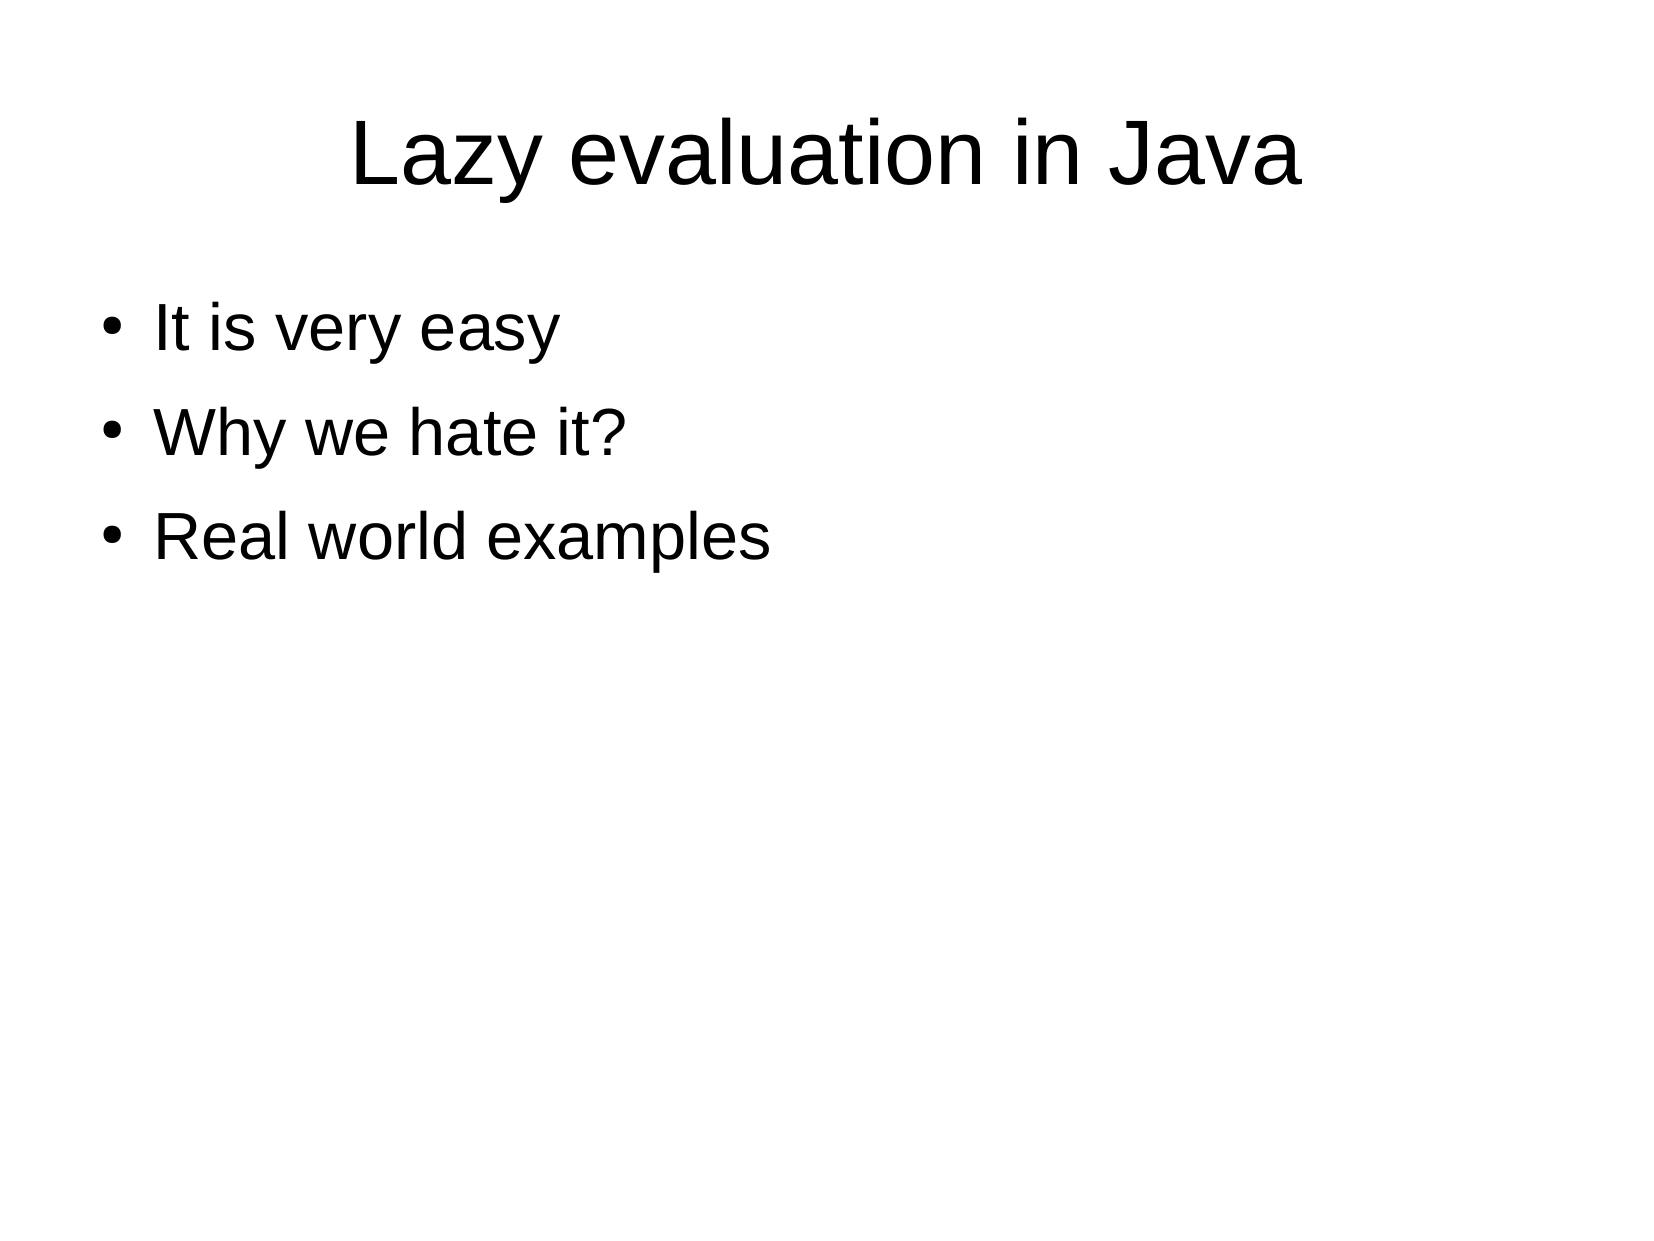

# Lazy evaluation in Java
It is very easy
Why we hate it?
Real world examples